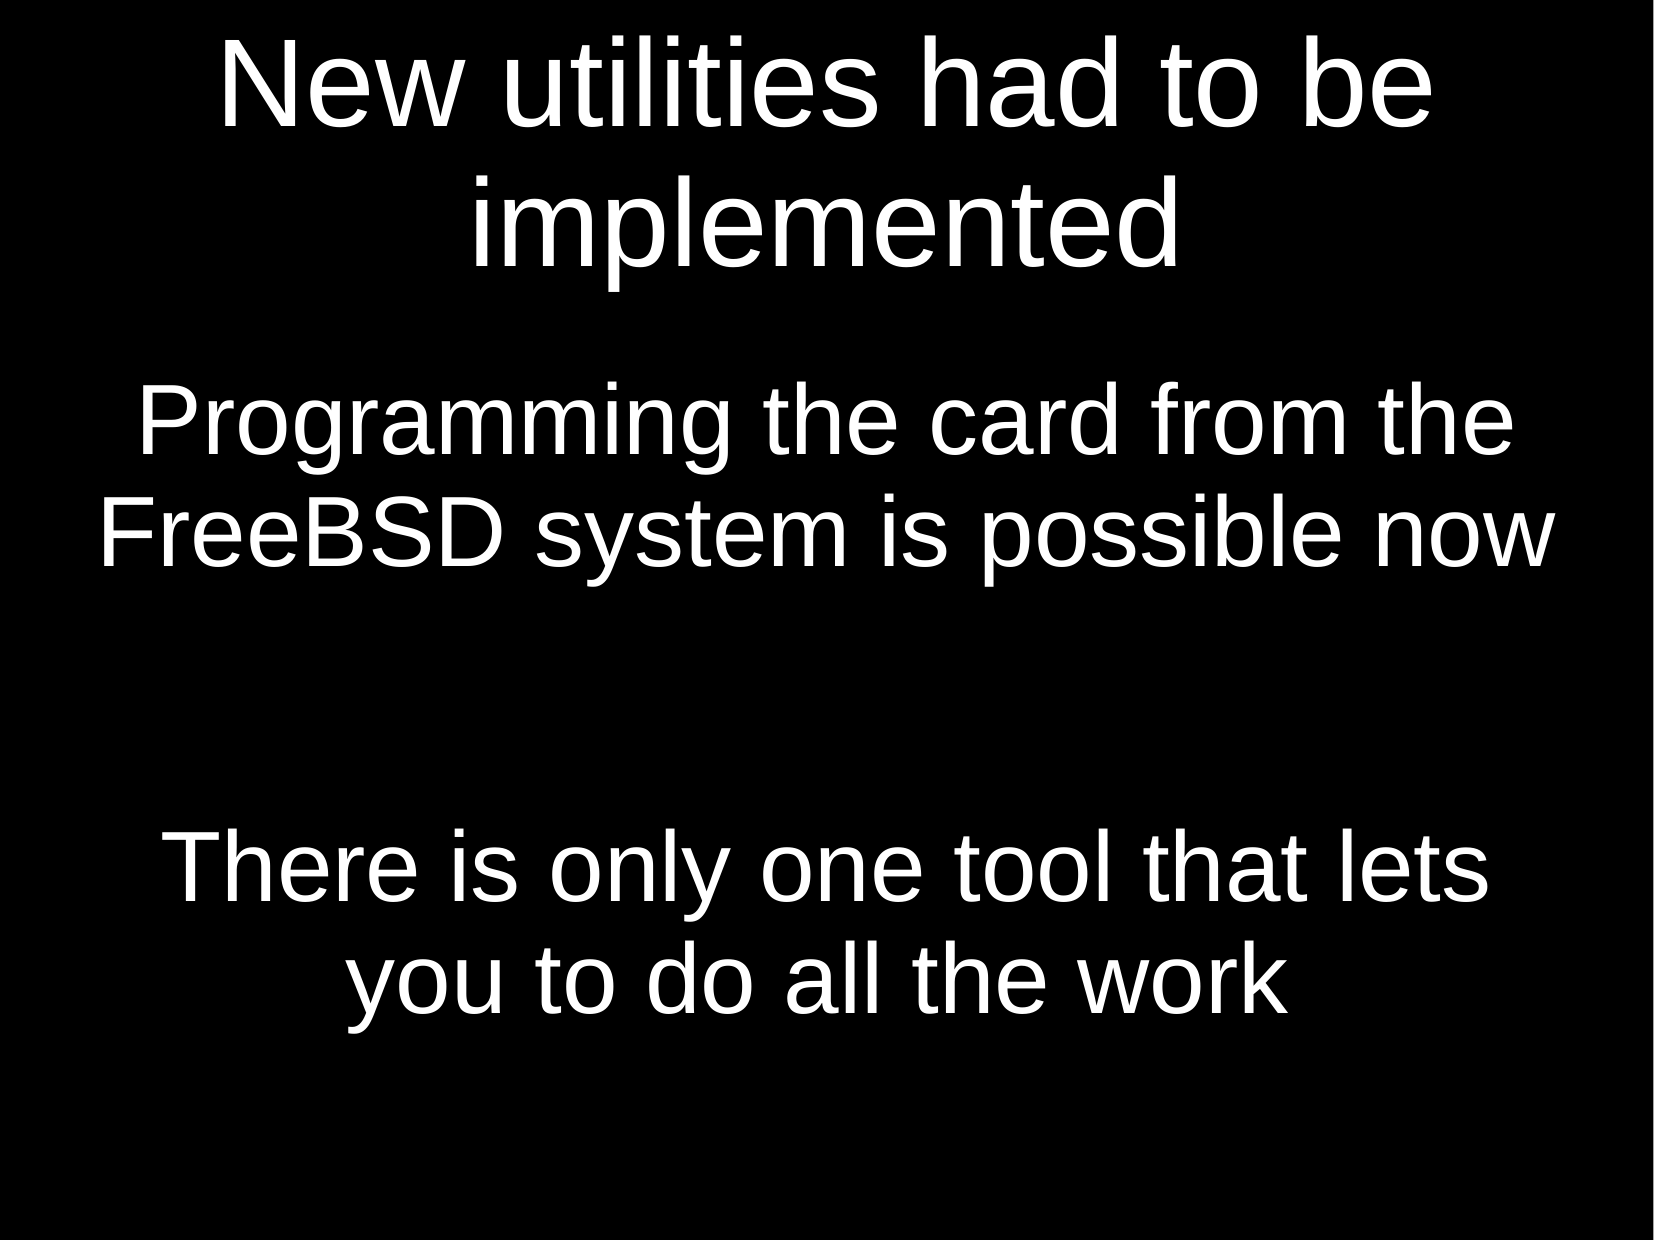

# New utilities had to be implemented
Programming the card from the FreeBSD system is possible now
There is only one tool that lets you to do all the work